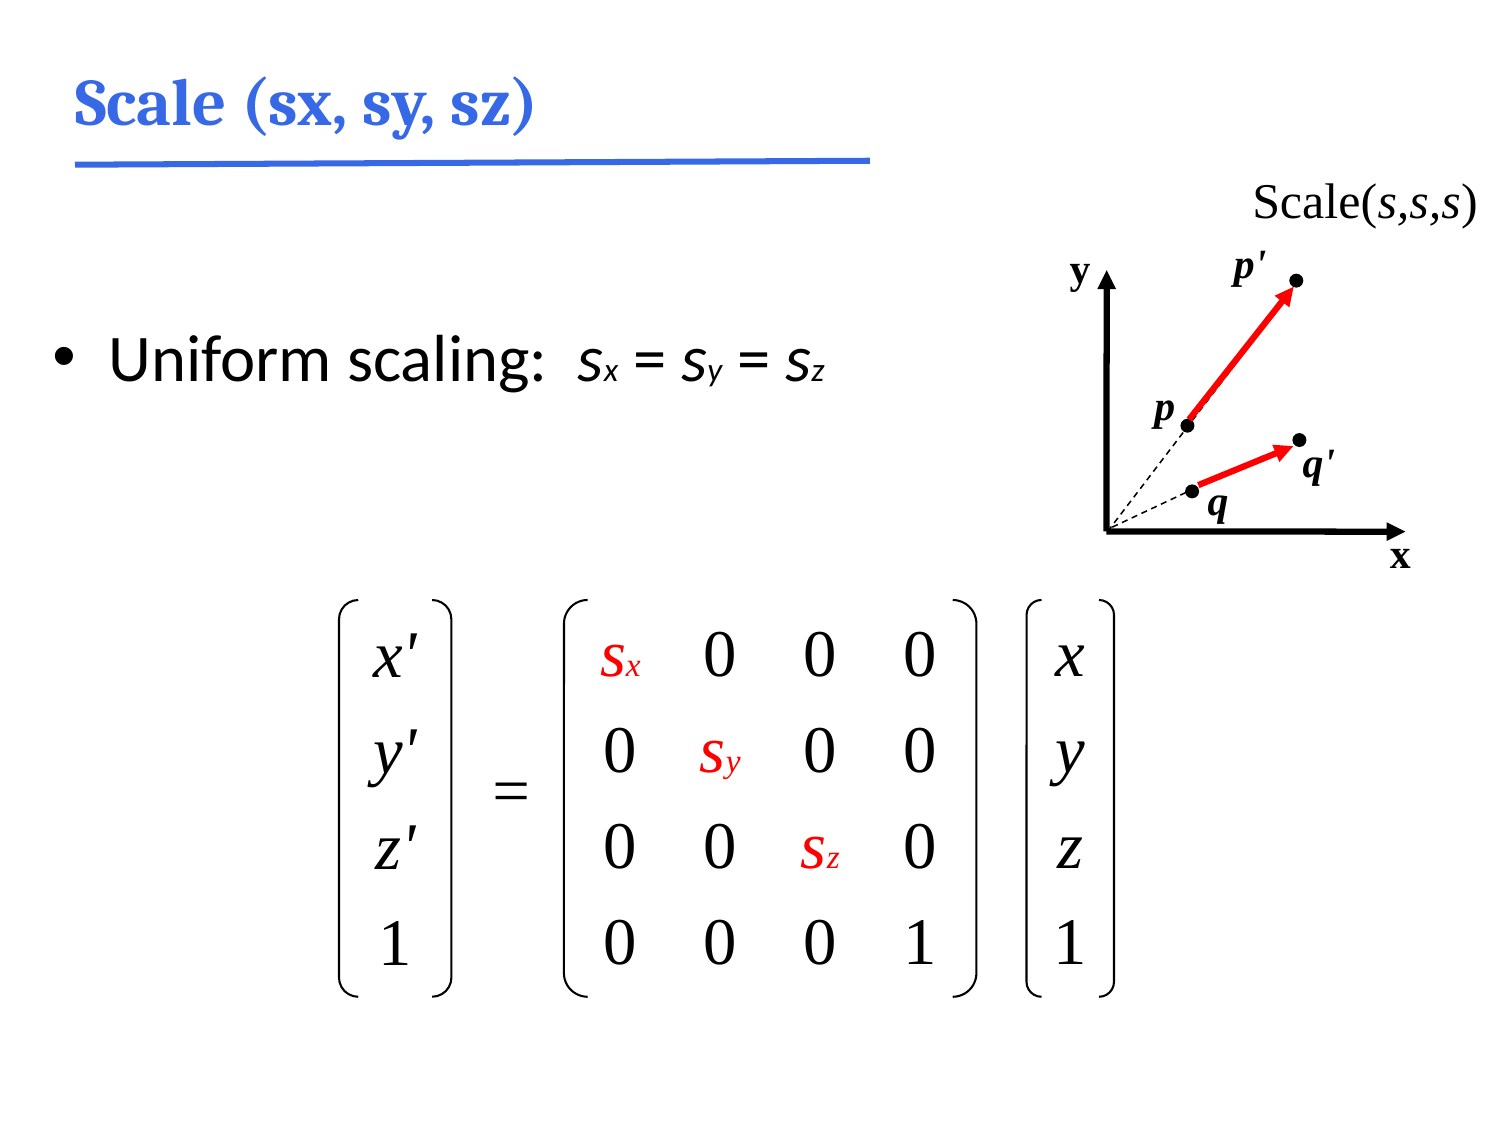

# Scale (sx, sy, sz)
Scale(s,s,s)
p'
y
Uniform scaling: sx = sy = sz
p
q'
q
x
sx
0
0
0
0
sy
0
0
0
0
sz
0
0
0
0
1
x
y
z
1
x'
y'
z'
1
=